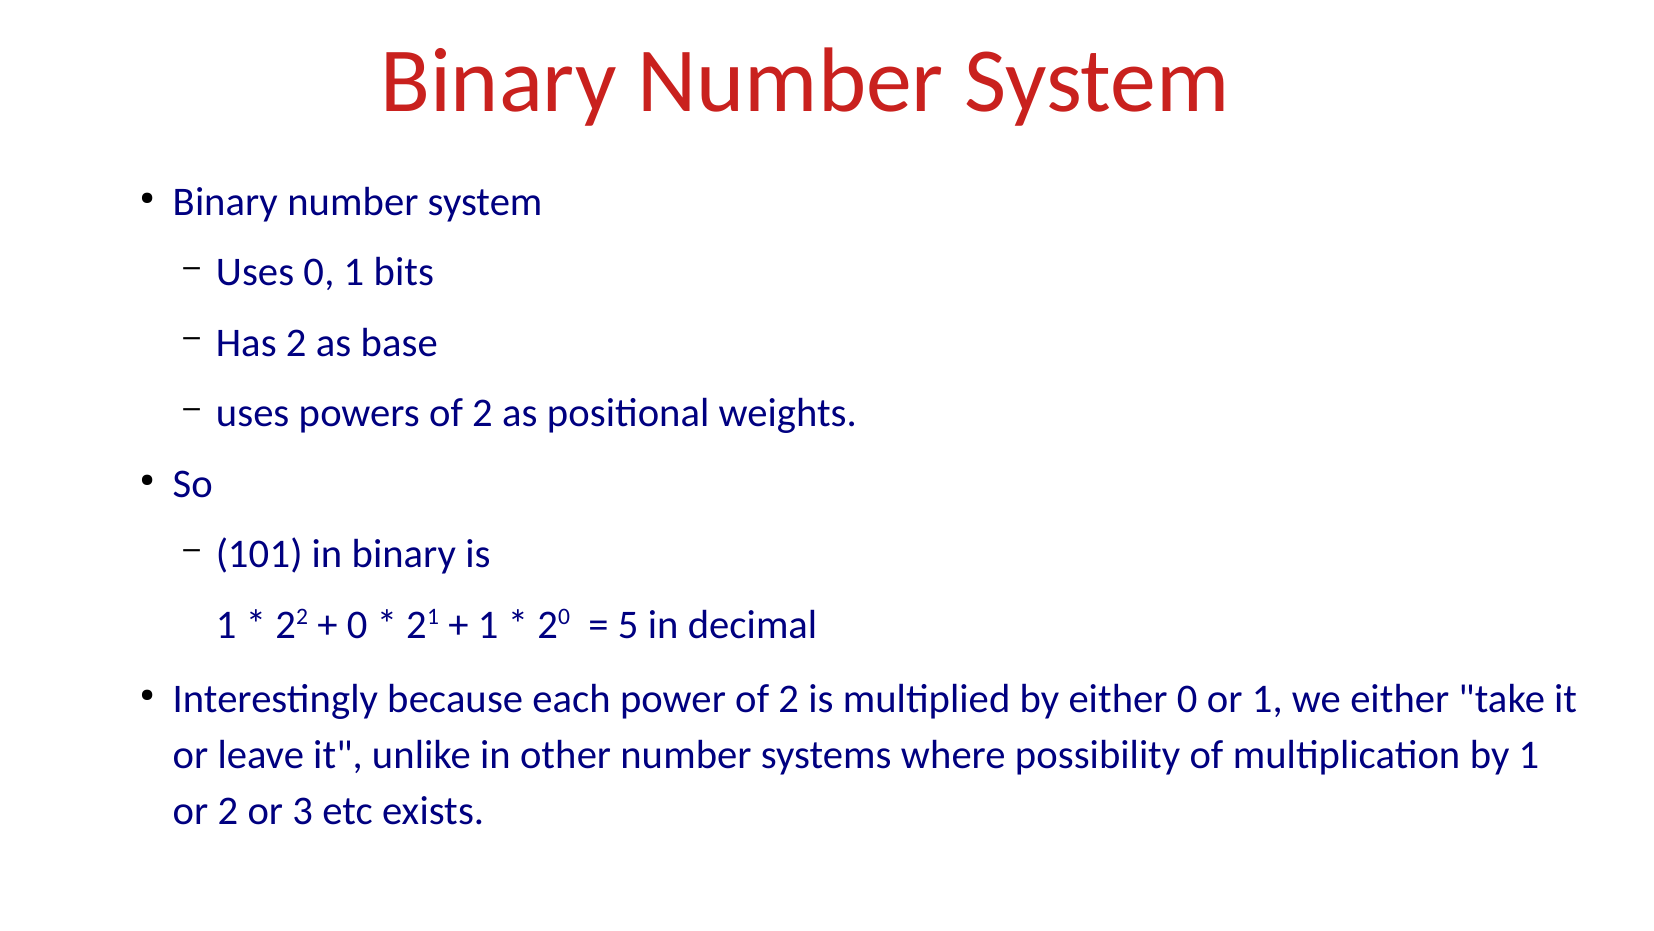

# Binary Number System
Binary number system
Uses 0, 1 bits
Has 2 as base
uses powers of 2 as positional weights.
So
(101) in binary is
1 * 22 + 0 * 21 + 1 * 20 = 5 in decimal
Interestingly because each power of 2 is multiplied by either 0 or 1, we either "take it or leave it", unlike in other number systems where possibility of multiplication by 1 or 2 or 3 etc exists.